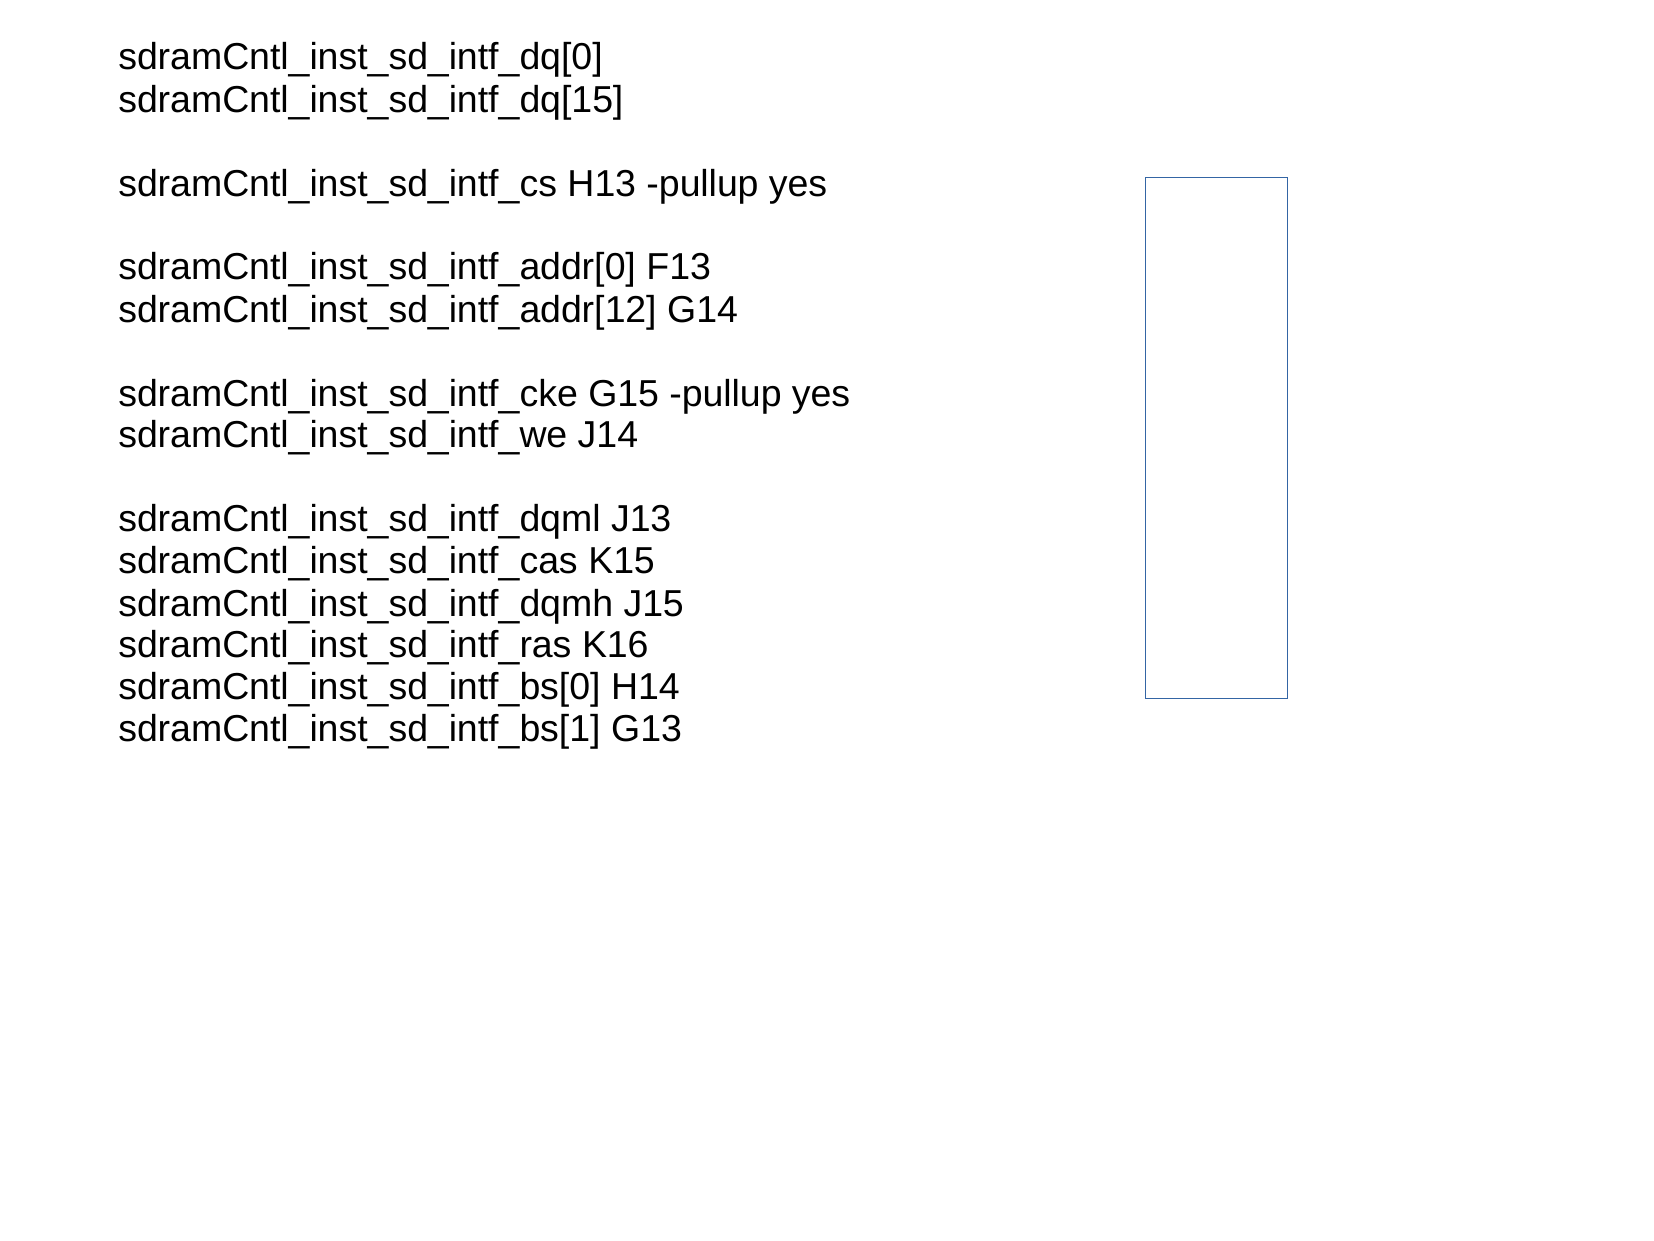

sdramCntl_inst_sd_intf_dq[0]
sdramCntl_inst_sd_intf_dq[15]
sdramCntl_inst_sd_intf_cs H13 -pullup yes
sdramCntl_inst_sd_intf_addr[0] F13
sdramCntl_inst_sd_intf_addr[12] G14
sdramCntl_inst_sd_intf_cke G15 -pullup yes
sdramCntl_inst_sd_intf_we J14
sdramCntl_inst_sd_intf_dqml J13
sdramCntl_inst_sd_intf_cas K15
sdramCntl_inst_sd_intf_dqmh J15
sdramCntl_inst_sd_intf_ras K16
sdramCntl_inst_sd_intf_bs[0] H14
sdramCntl_inst_sd_intf_bs[1] G13